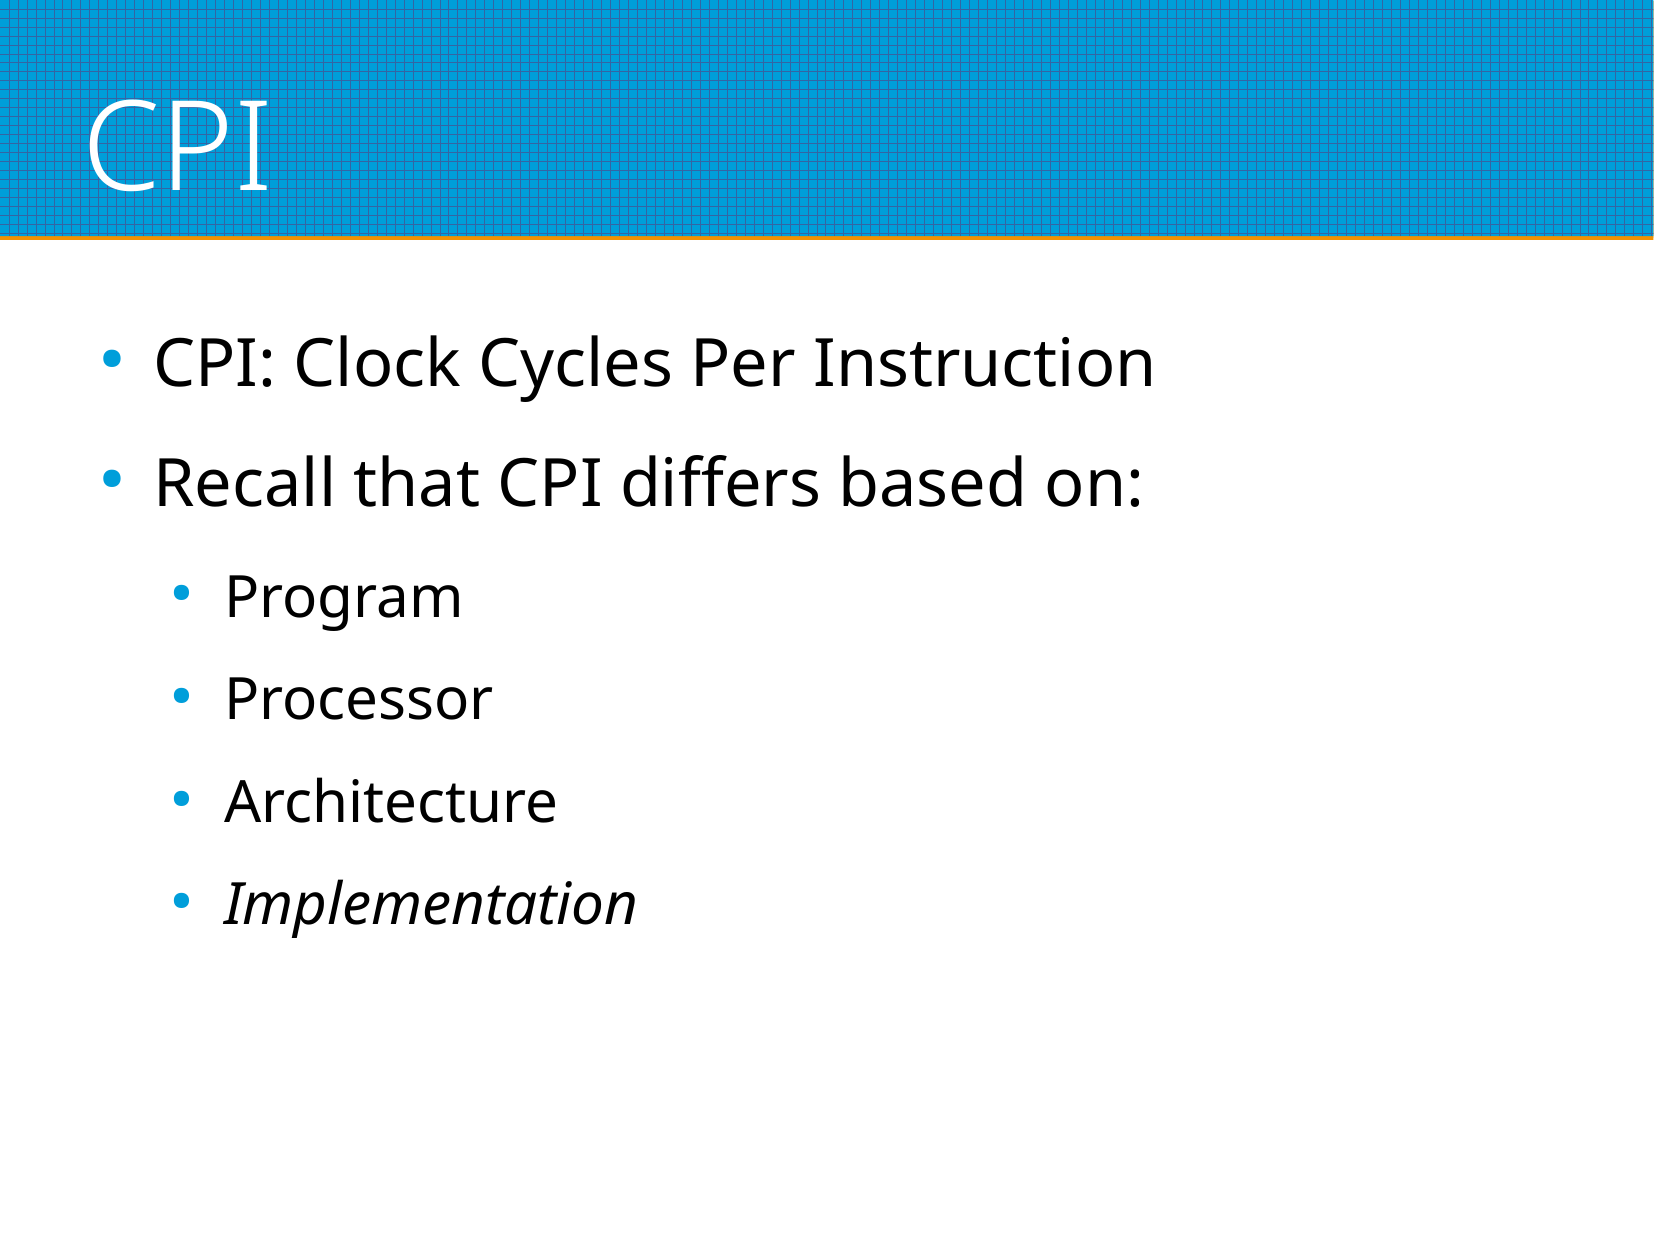

# CPI
CPI: Clock Cycles Per Instruction
Recall that CPI differs based on:
Program
Processor
Architecture
Implementation